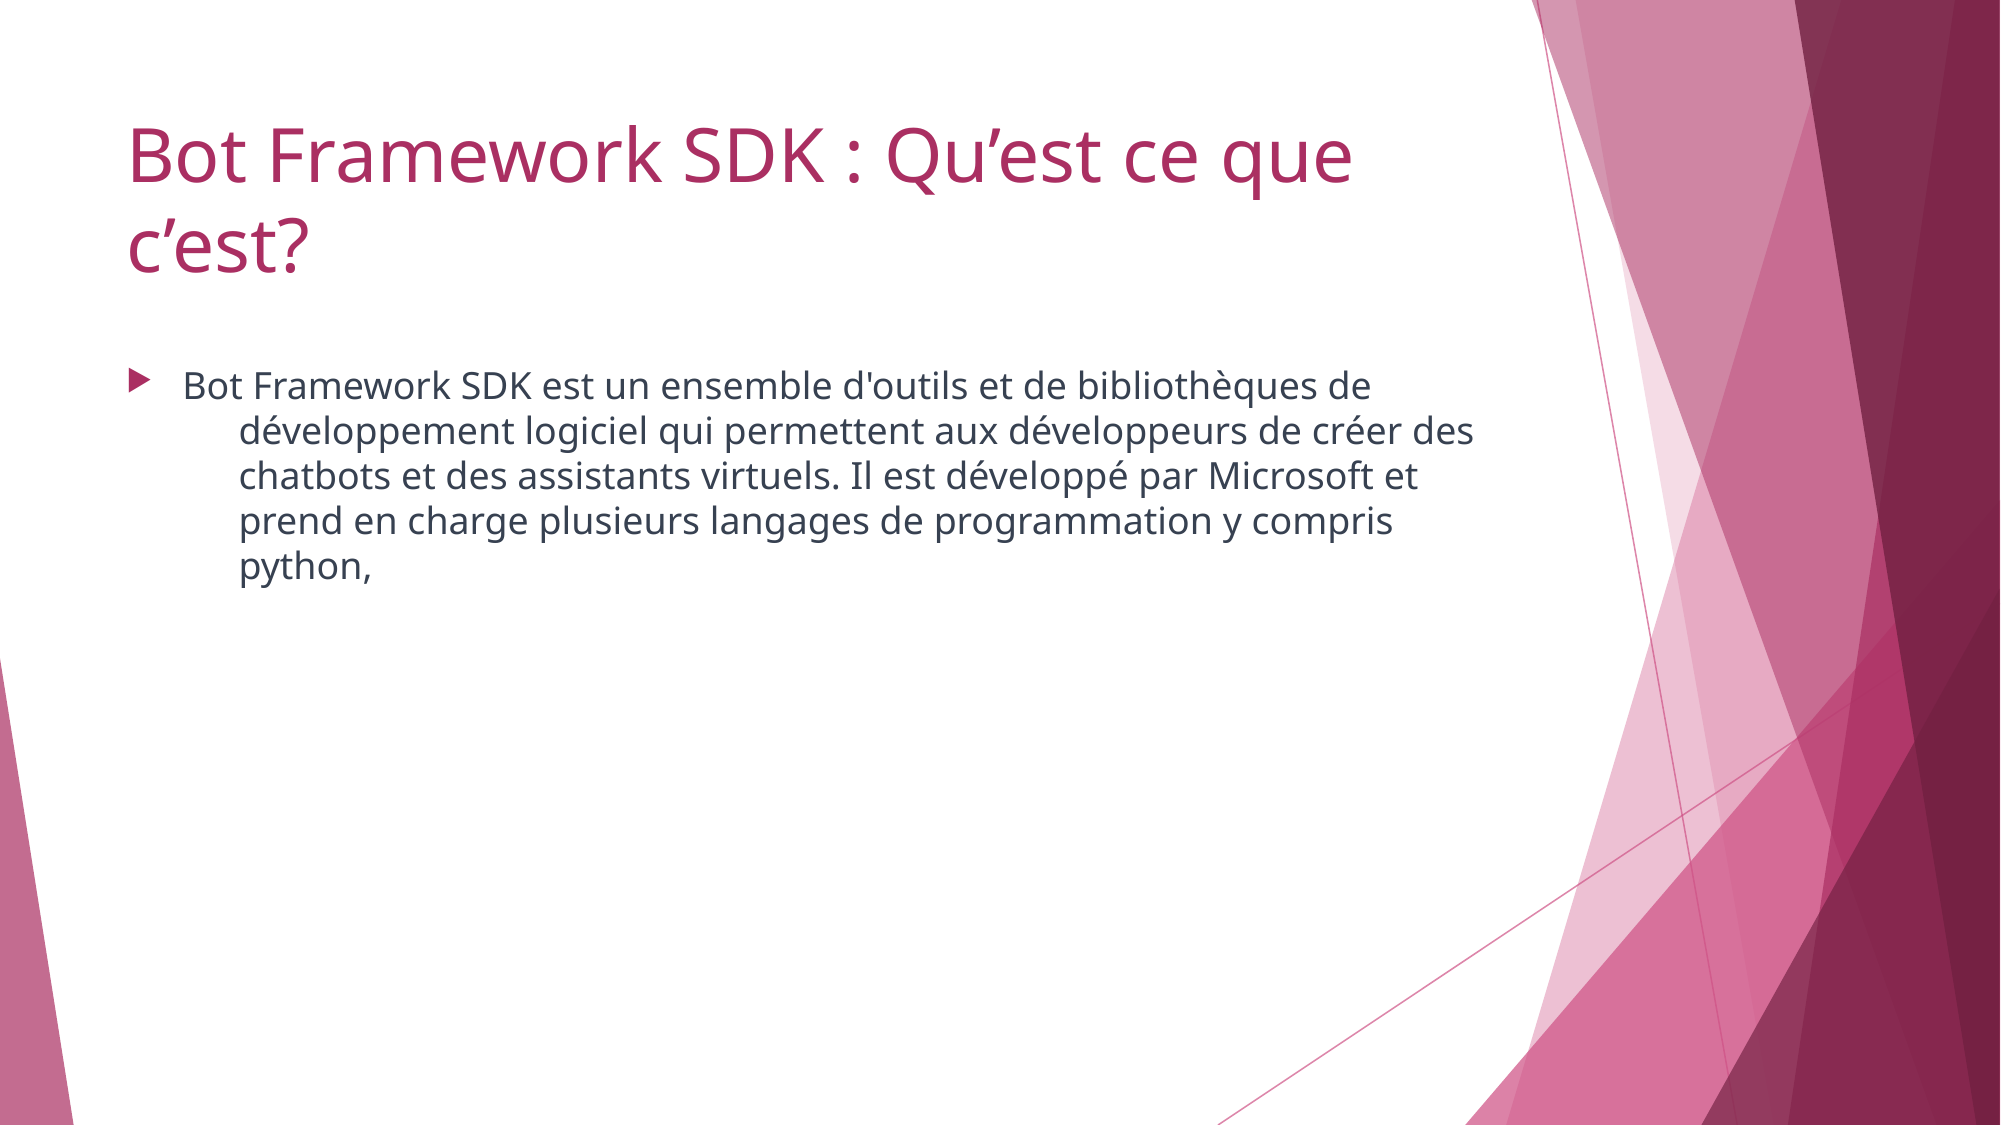

# Bot Framework SDK : Qu’est ce que c’est?
Bot Framework SDK est un ensemble d'outils et de bibliothèques de développement logiciel qui permettent aux développeurs de créer des chatbots et des assistants virtuels. Il est développé par Microsoft et prend en charge plusieurs langages de programmation y compris python,